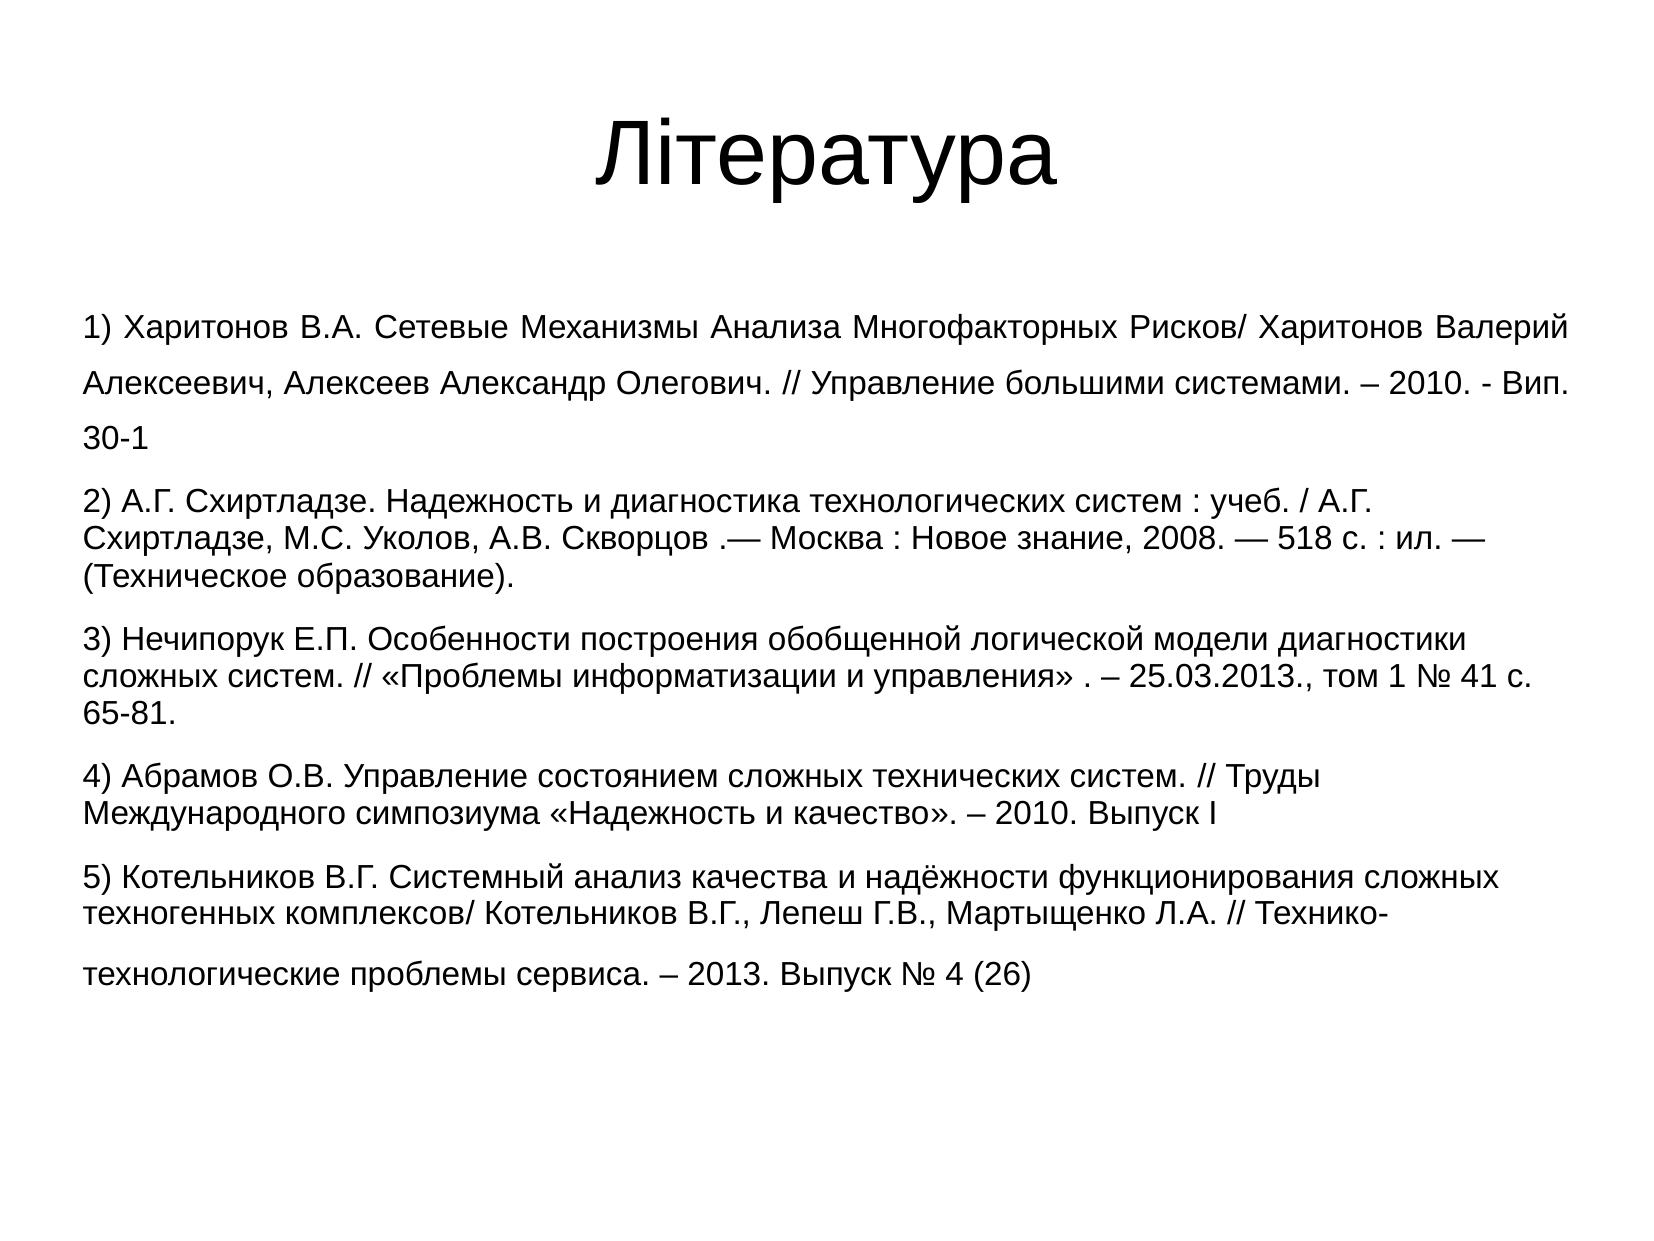

# Література
1) Харитонов В.А. Сетевые Механизмы Анализа Многофакторных Рисков/ Харитонов Валерий Алексеевич, Алексеев Александр Олегович. // Управление большими системами. – 2010. - Вип. 30-1
2) А.Г. Схиртладзе. Надежность и диагностика технологических систем : учеб. / А.Г. Схиртладзе, М.С. Уколов, А.В. Скворцов .— Москва : Новое знание, 2008. — 518 с. : ил. — (Техническое образование).
3) Нечипорук Е.П. Особенности построения обобщенной логической модели диагностики сложных систем. // «Проблемы информатизации и управления» . – 25.03.2013., том 1 № 41 с. 65-81.
4) Абрамов О.В. Управление состоянием сложных технических систем. // Труды Международного симпозиума «Надежность и качество». – 2010. Выпуск I
5) Котельников В.Г. Системный анализ качества и надёжности функционирования сложных техногенных комплексов/ Котельников В.Г., Лепеш Г.В., Мартыщенко Л.А. // Технико-технологические проблемы сервиса. – 2013. Выпуск № 4 (26)